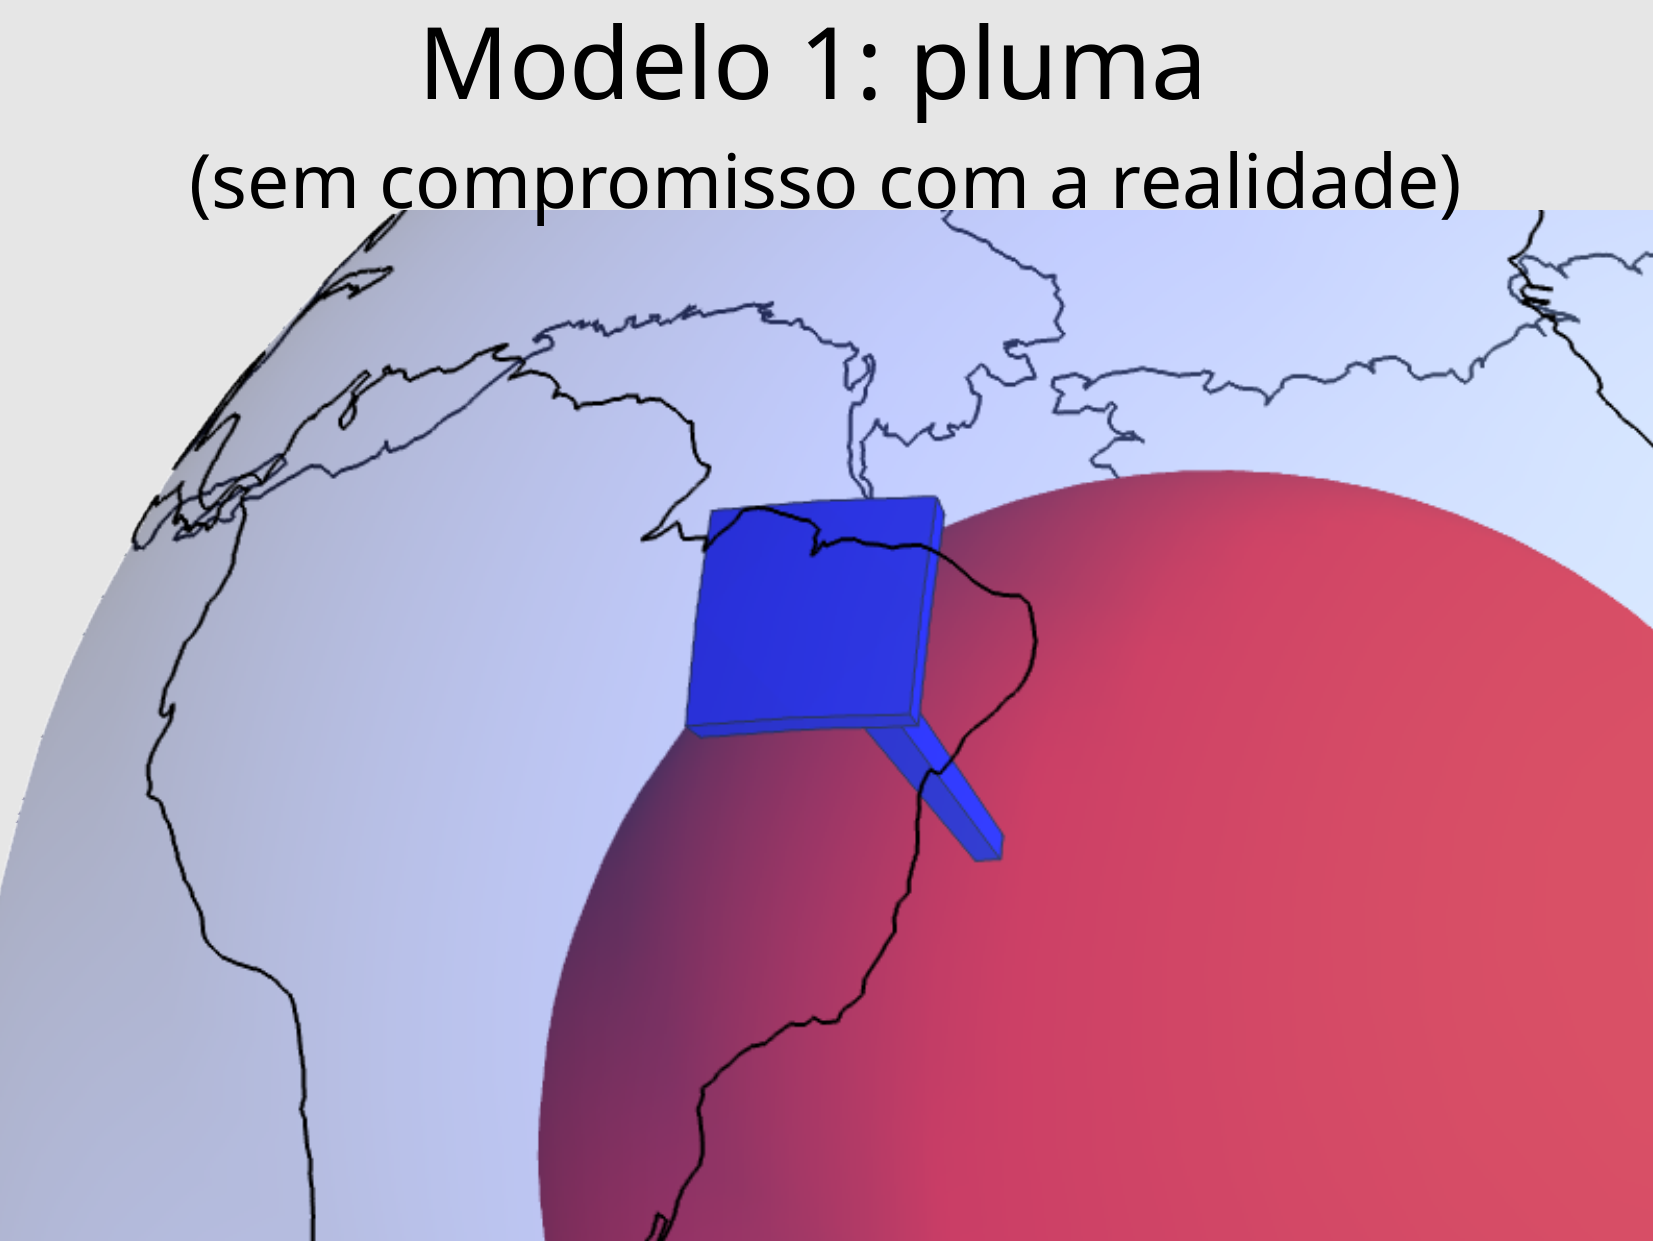

# Modelo 1: pluma (sem compromisso com a realidade)